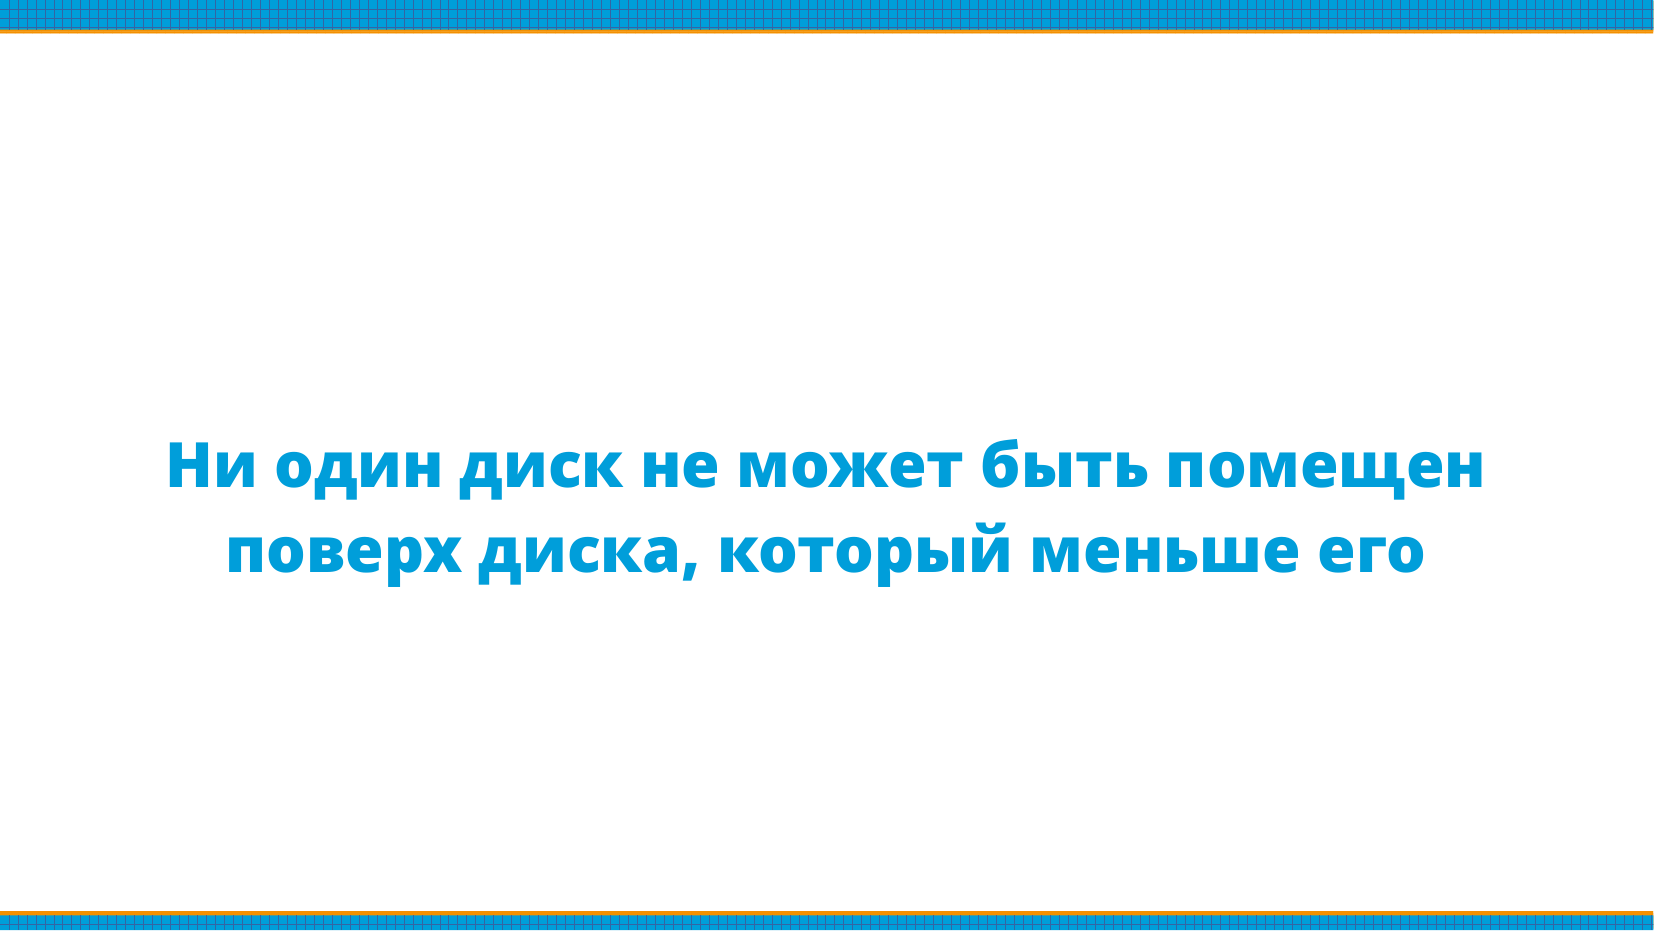

# Ни один диск не может быть помещен поверх диска, который меньше его